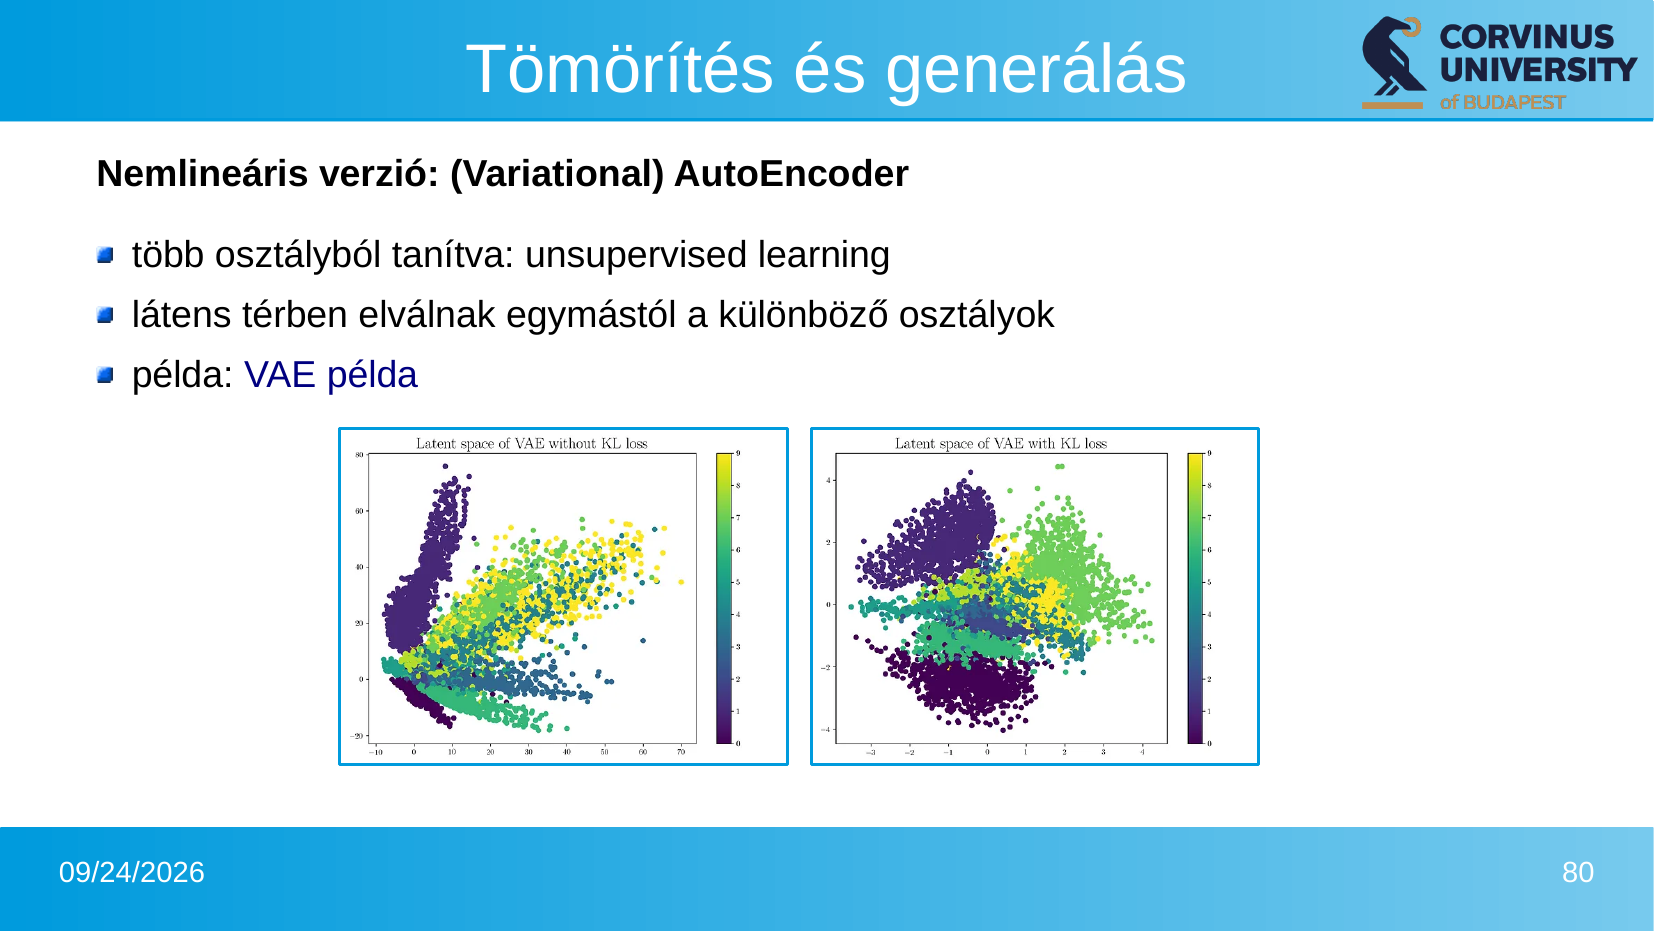

# Tömörítés és generálás
Nemlineáris verzió: (Variational) AutoEncoder
több osztályból tanítva: unsupervised learning
látens térben elválnak egymástól a különböző osztályok
példa: VAE példa
80